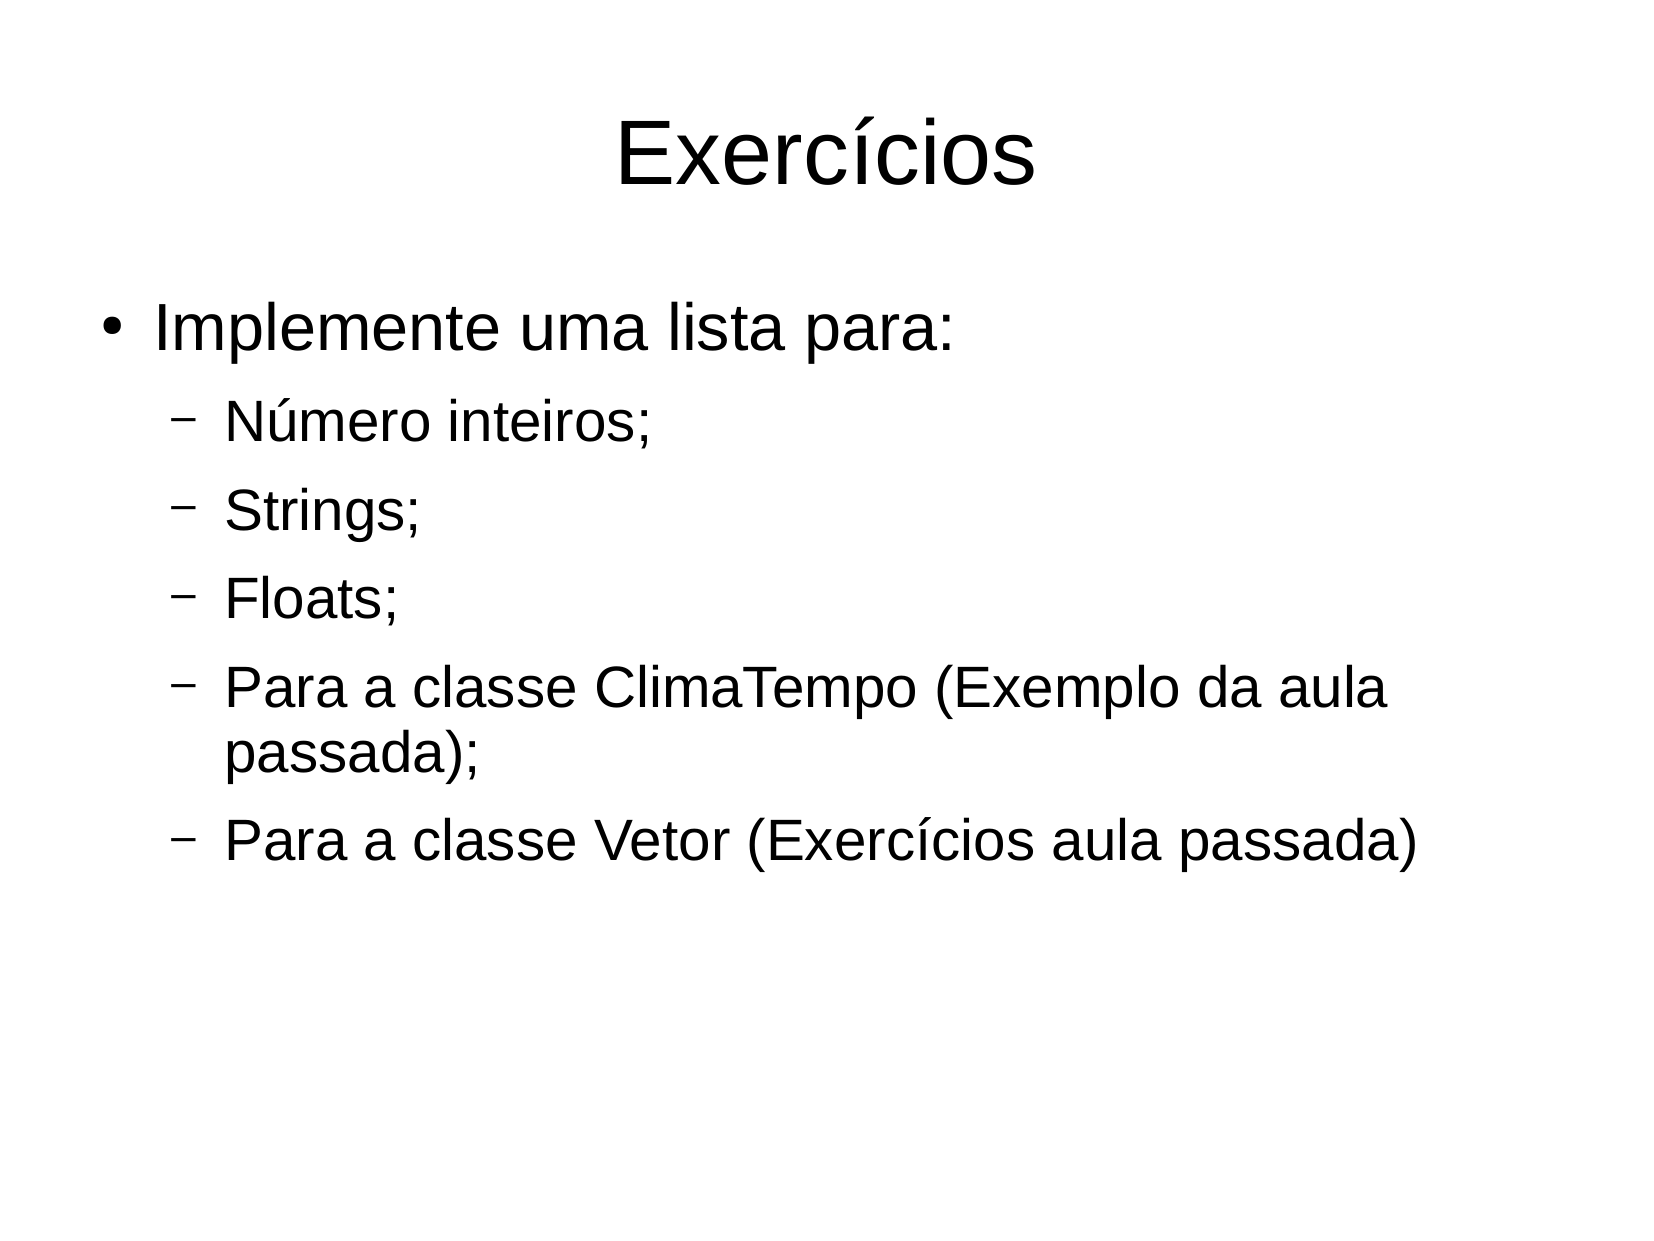

# Exercícios
Implemente uma lista para:
Número inteiros;
Strings;
Floats;
Para a classe ClimaTempo (Exemplo da aula passada);
Para a classe Vetor (Exercícios aula passada)